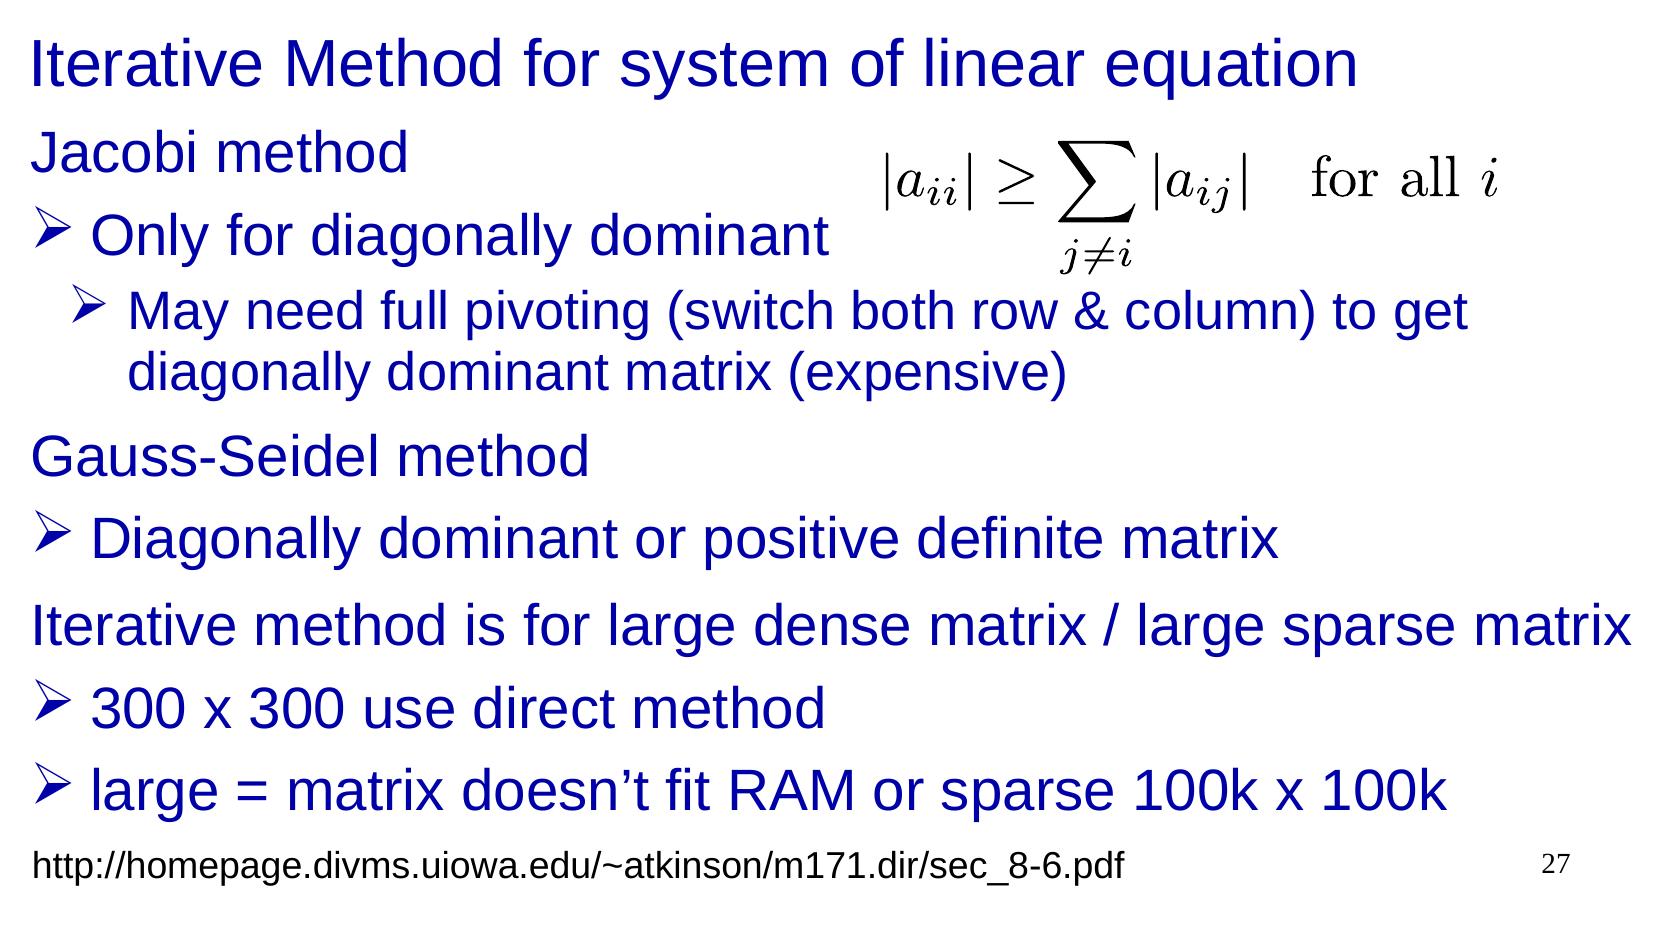

# Iterative Method for system of linear equation
Jacobi method
Only for diagonally dominant
May need full pivoting (switch both row & column) to get diagonally dominant matrix (expensive)
Gauss-Seidel method
Diagonally dominant or positive definite matrix
Iterative method is for large dense matrix / large sparse matrix
300 x 300 use direct method
large = matrix doesn’t fit RAM or sparse 100k x 100k
http://homepage.divms.uiowa.edu/~atkinson/m171.dir/sec_8-6.pdf
27